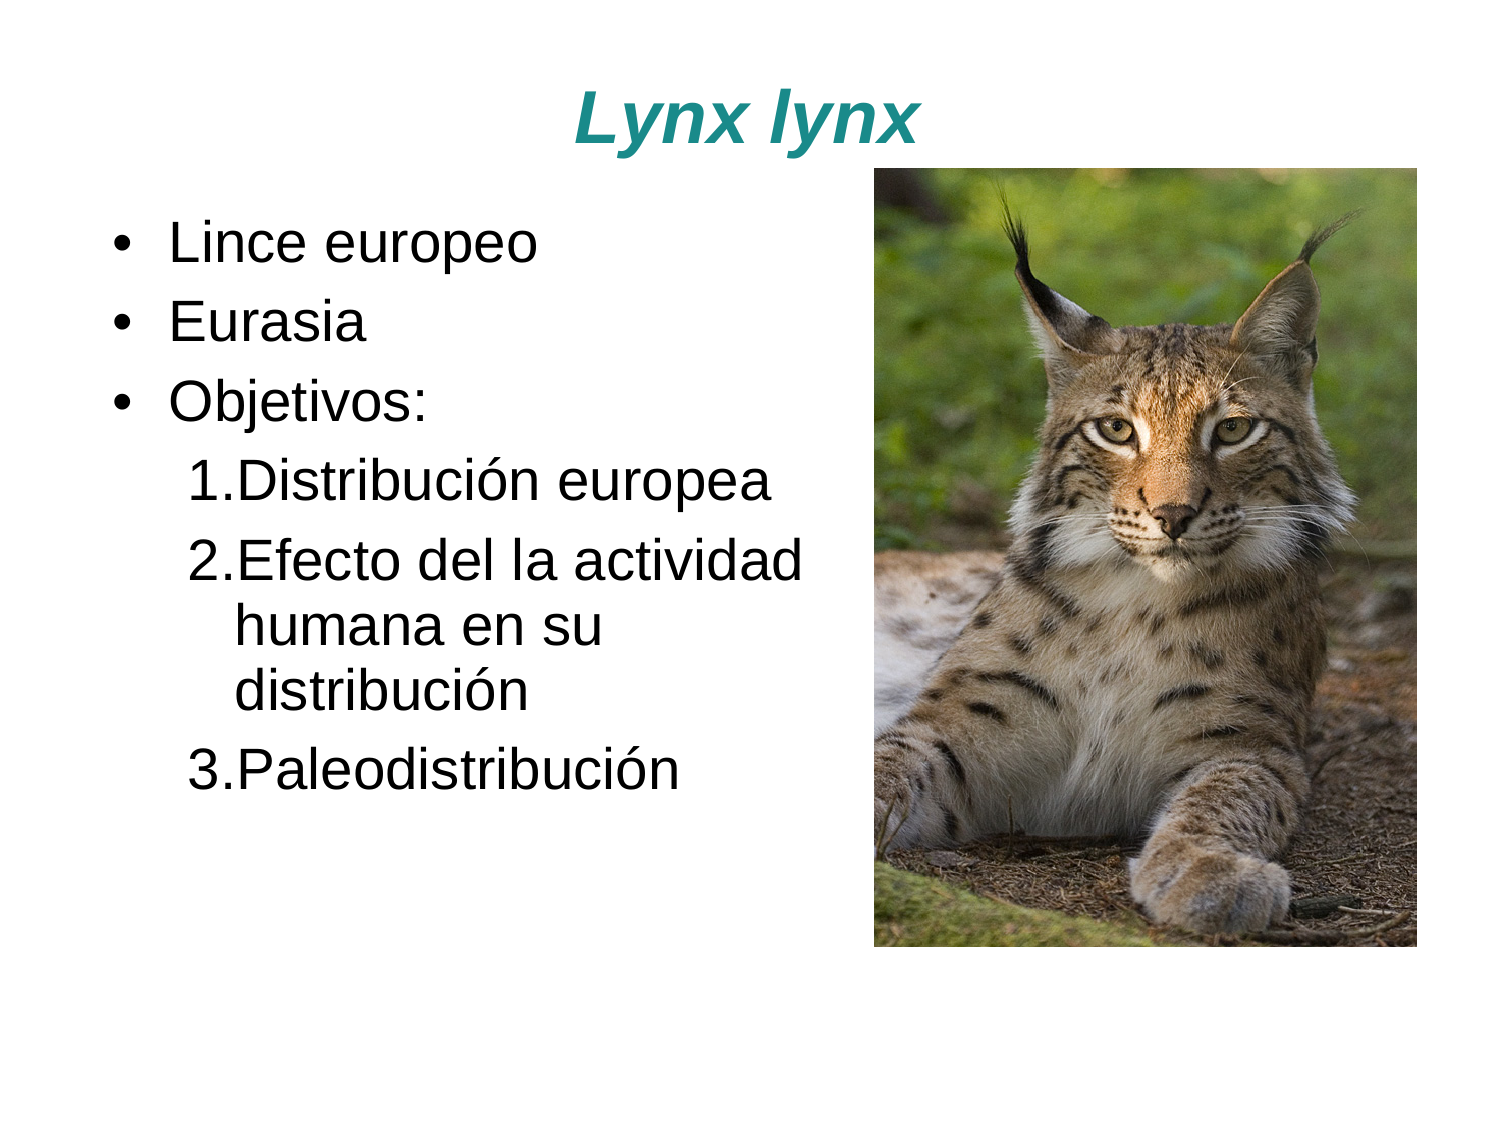

# Lynx lynx
Lince europeo
Eurasia
Objetivos:
Distribución europea
Efecto del la actividad humana en su distribución
Paleodistribución